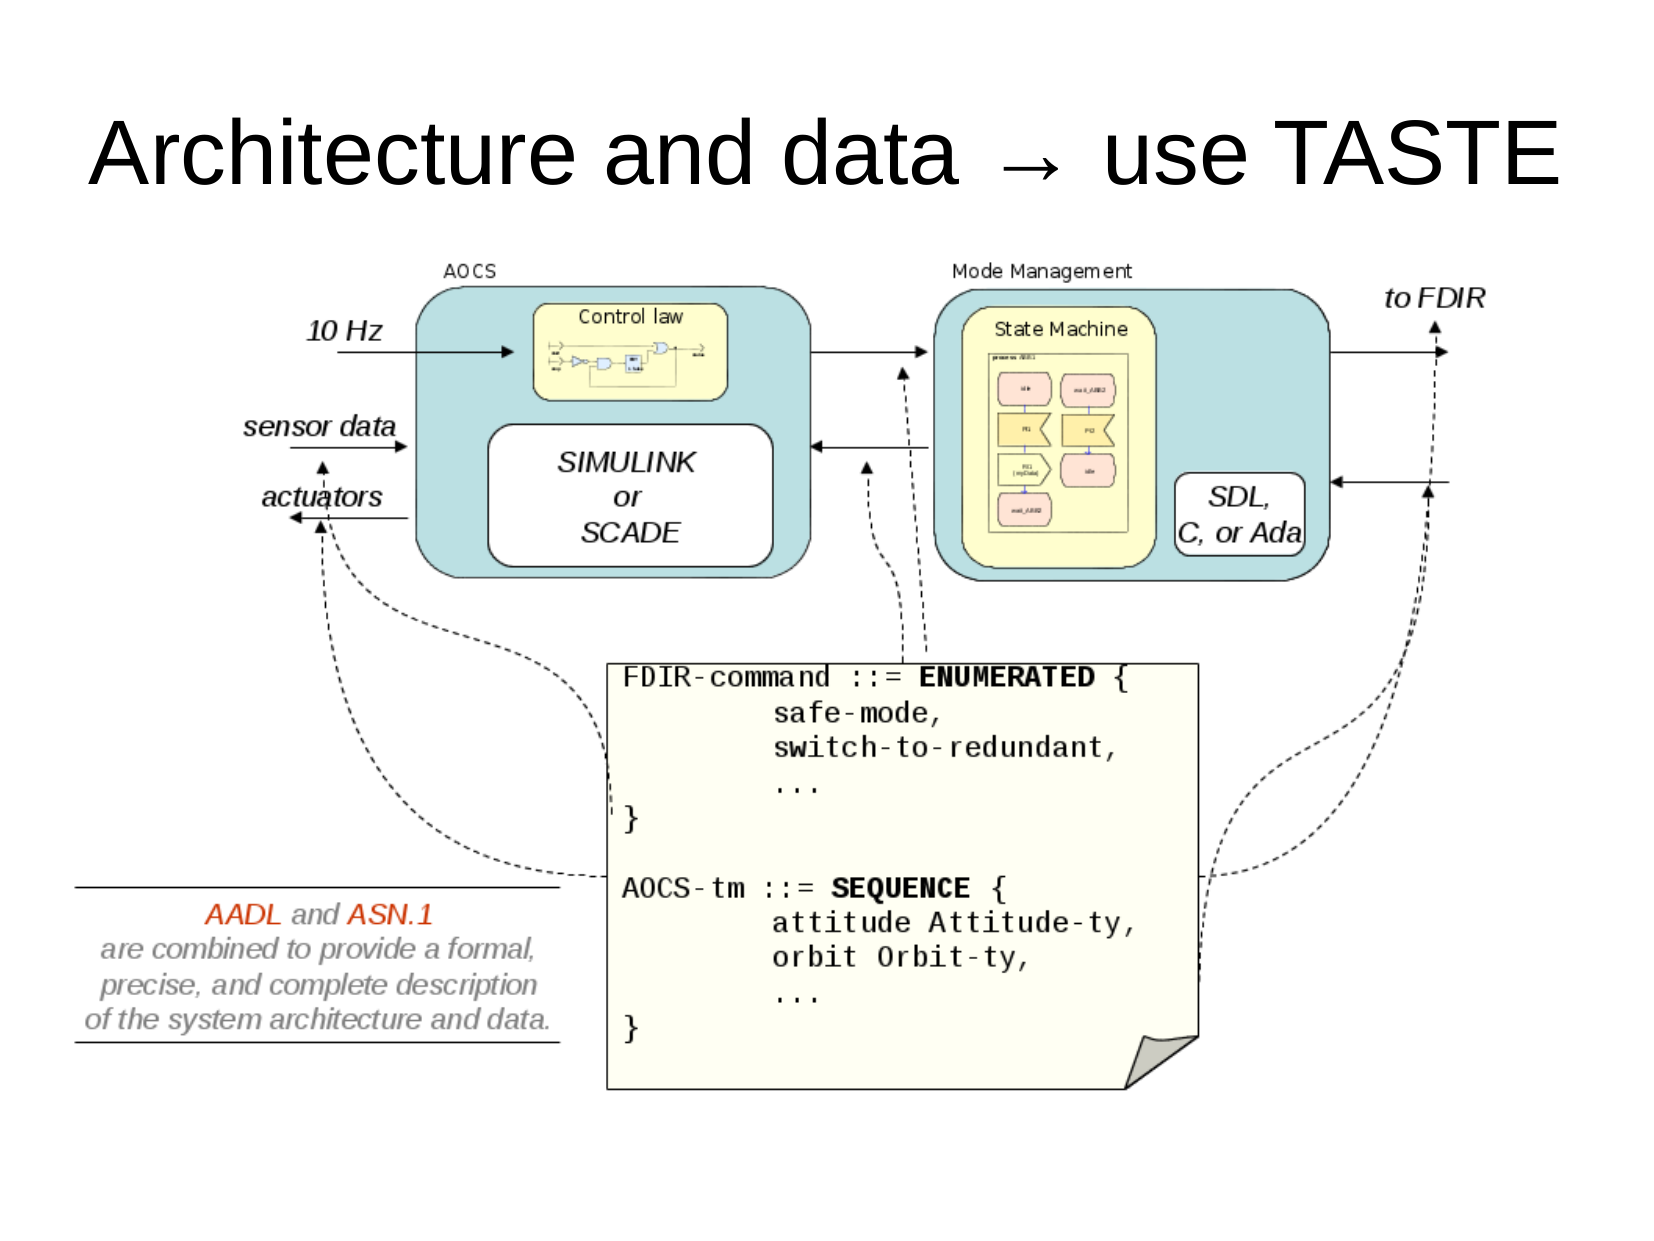

# Architecture and data → use TASTE